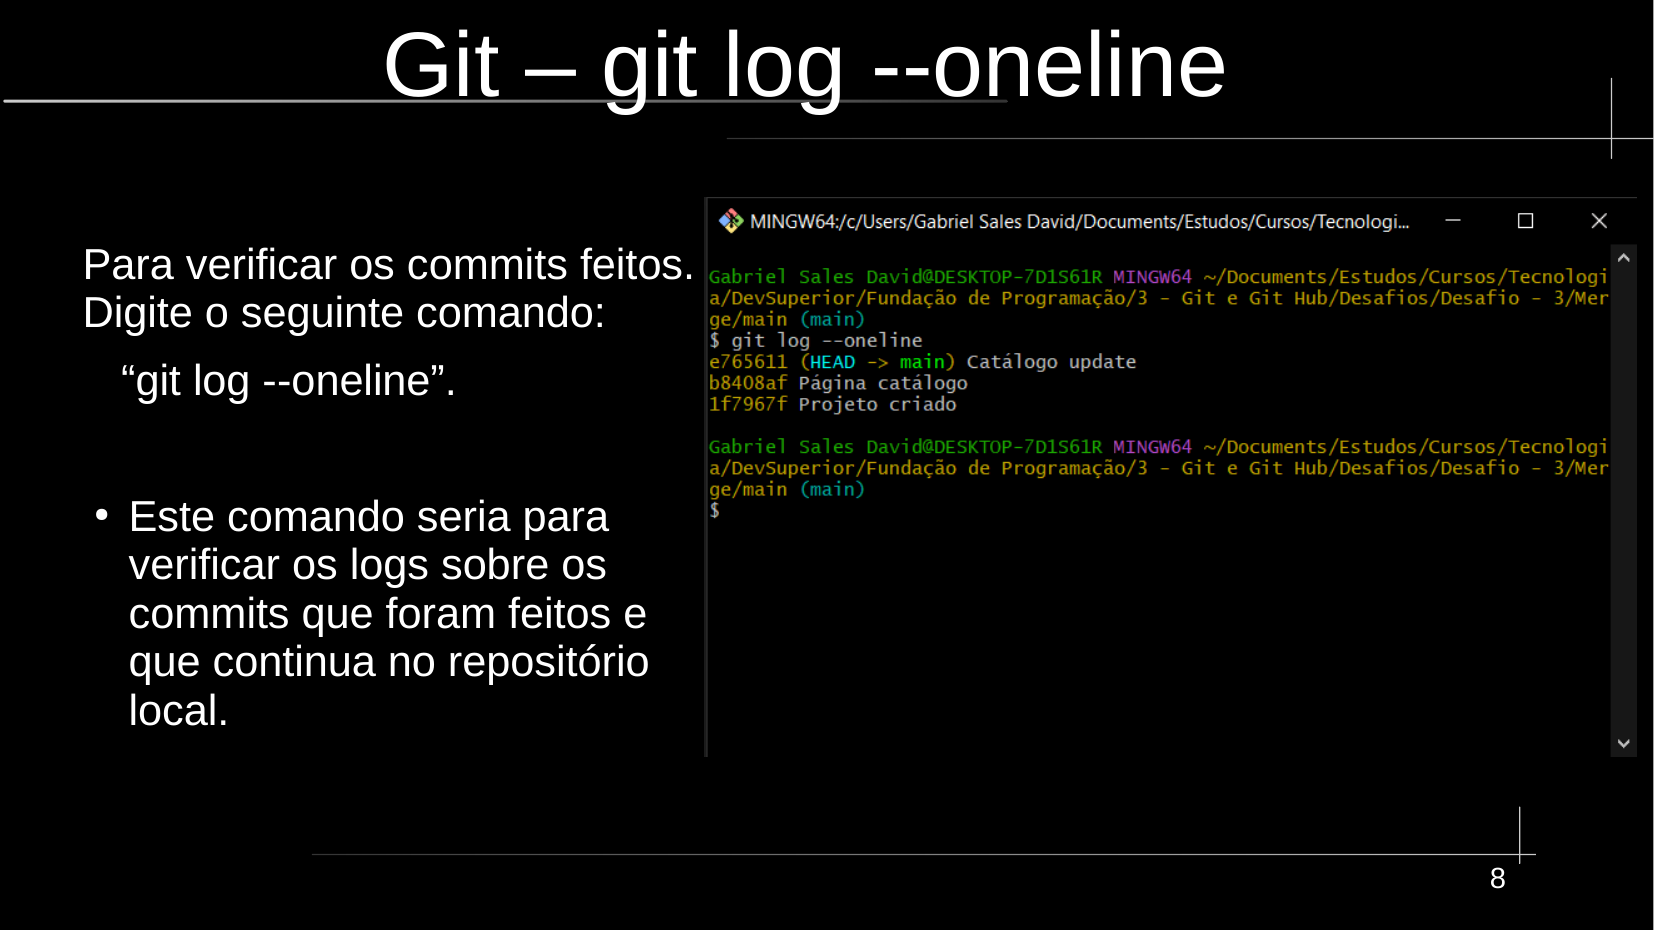

# Git – git log --oneline
Para verificar os commits feitos. Digite o seguinte comando:
“git log --oneline”.
Este comando seria para verificar os logs sobre os commits que foram feitos e que continua no repositório local.
8